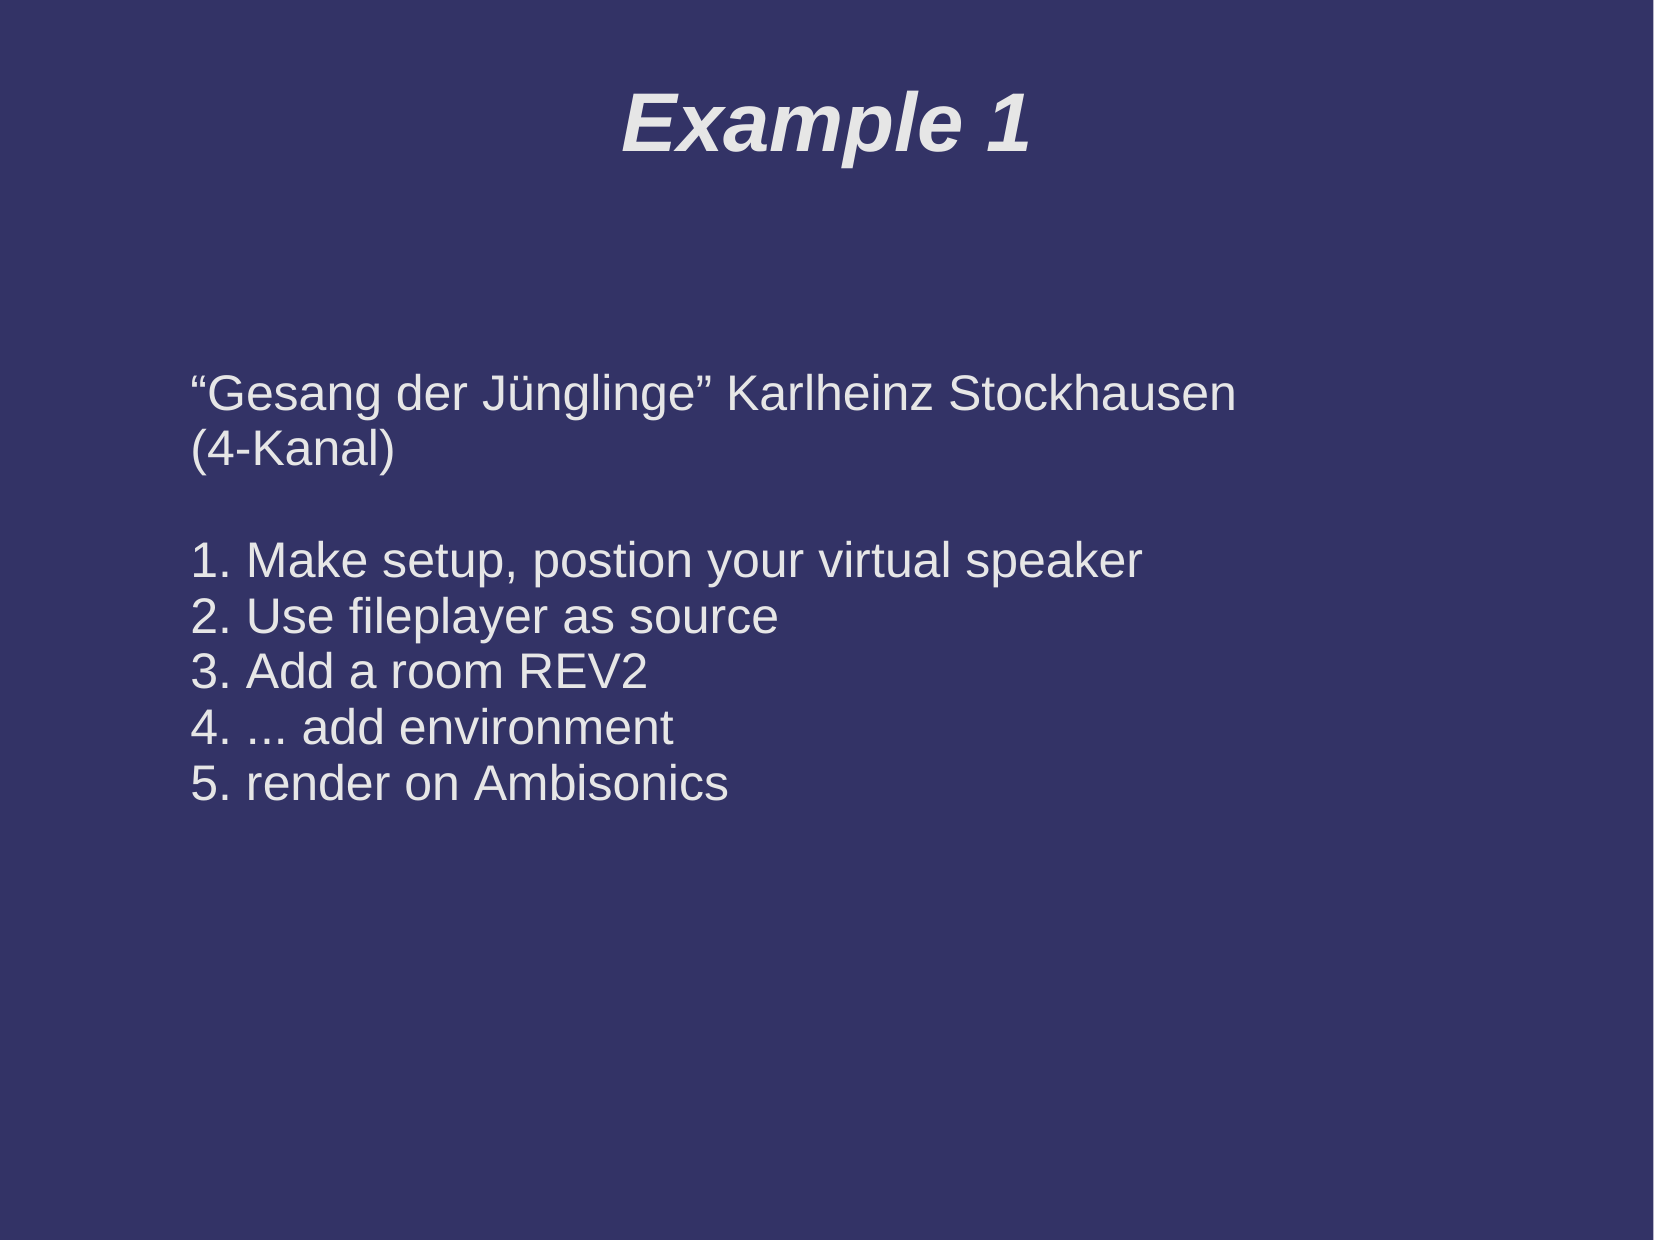

# Example 1
“Gesang der Jünglinge” Karlheinz Stockhausen
(4-Kanal)
1. Make setup, postion your virtual speaker
2. Use fileplayer as source
3. Add a room REV2
4. ... add environment
5. render on Ambisonics